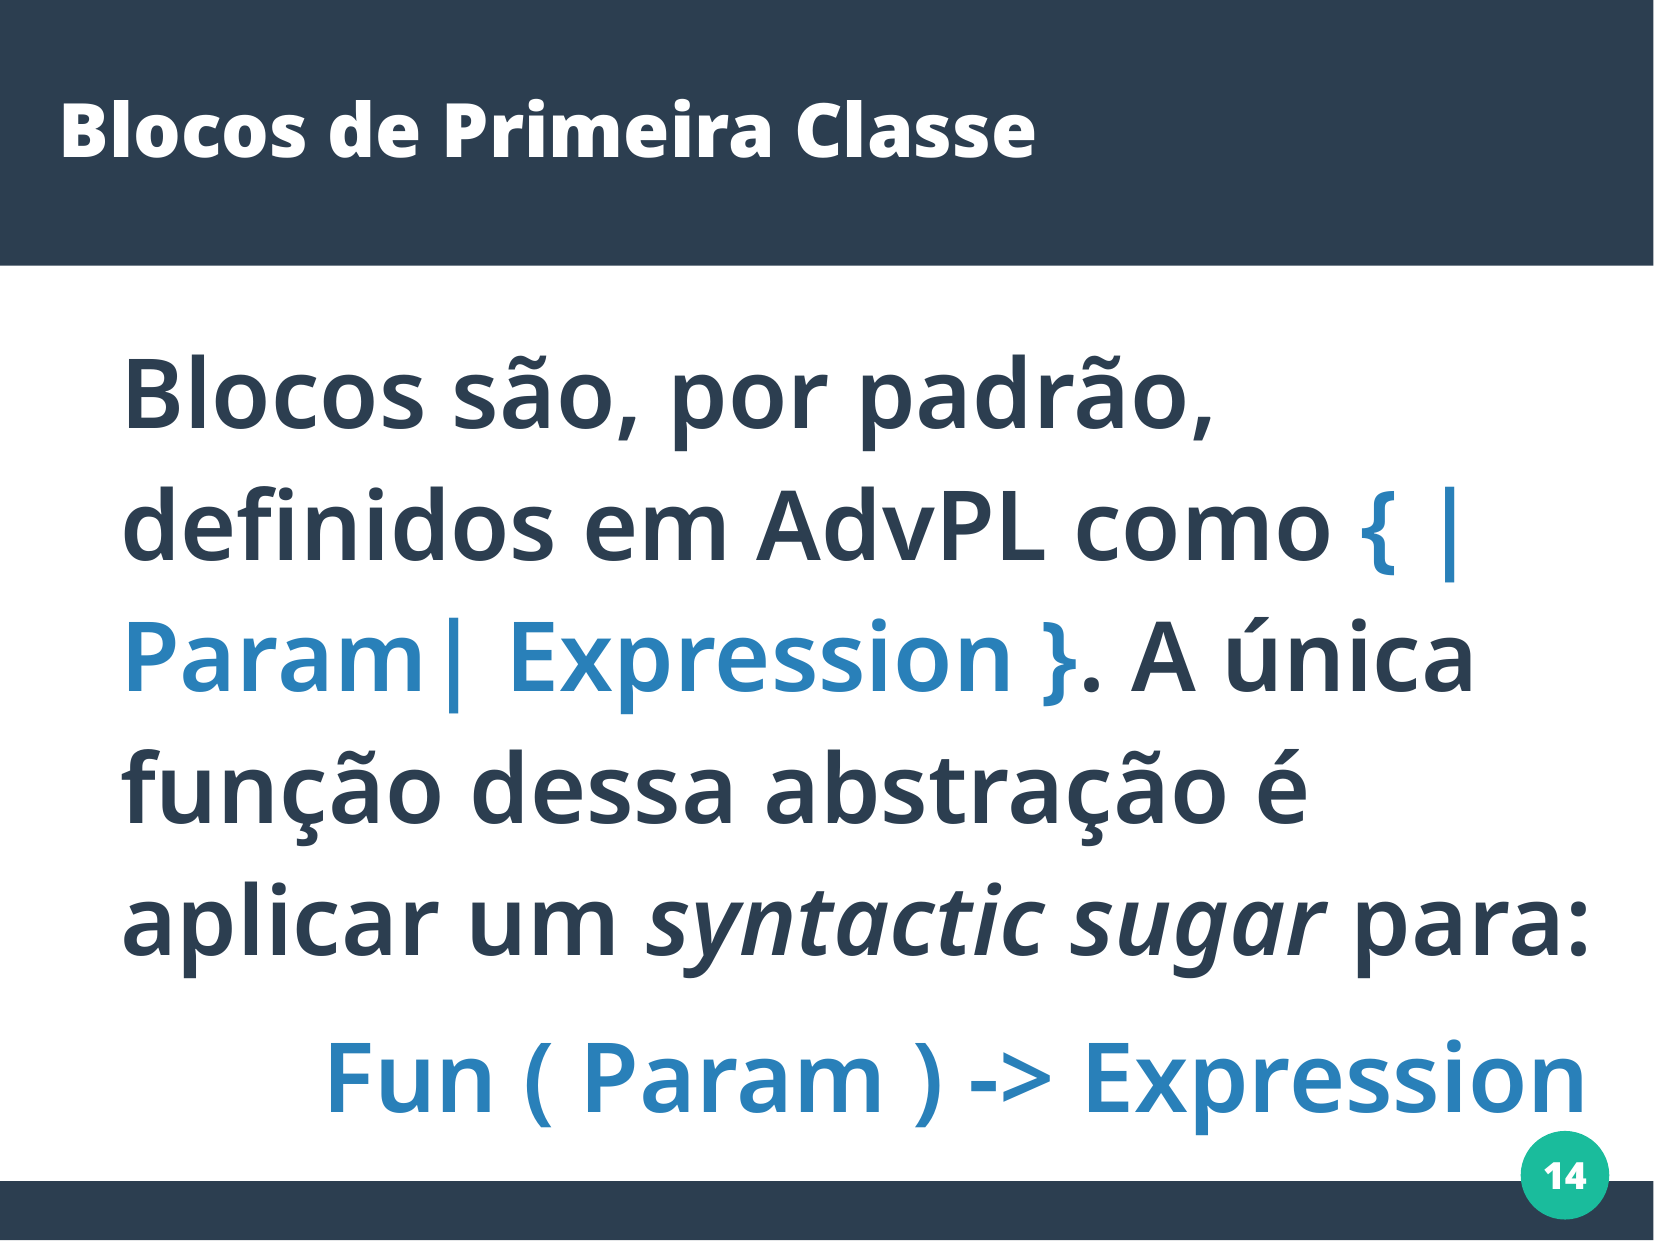

# Blocos de Primeira Classe
Blocos são, por padrão, definidos em AdvPL como { |Param| Expression }. A única função dessa abstração é aplicar um syntactic sugar para:
 Fun ( Param ) -> Expression
14